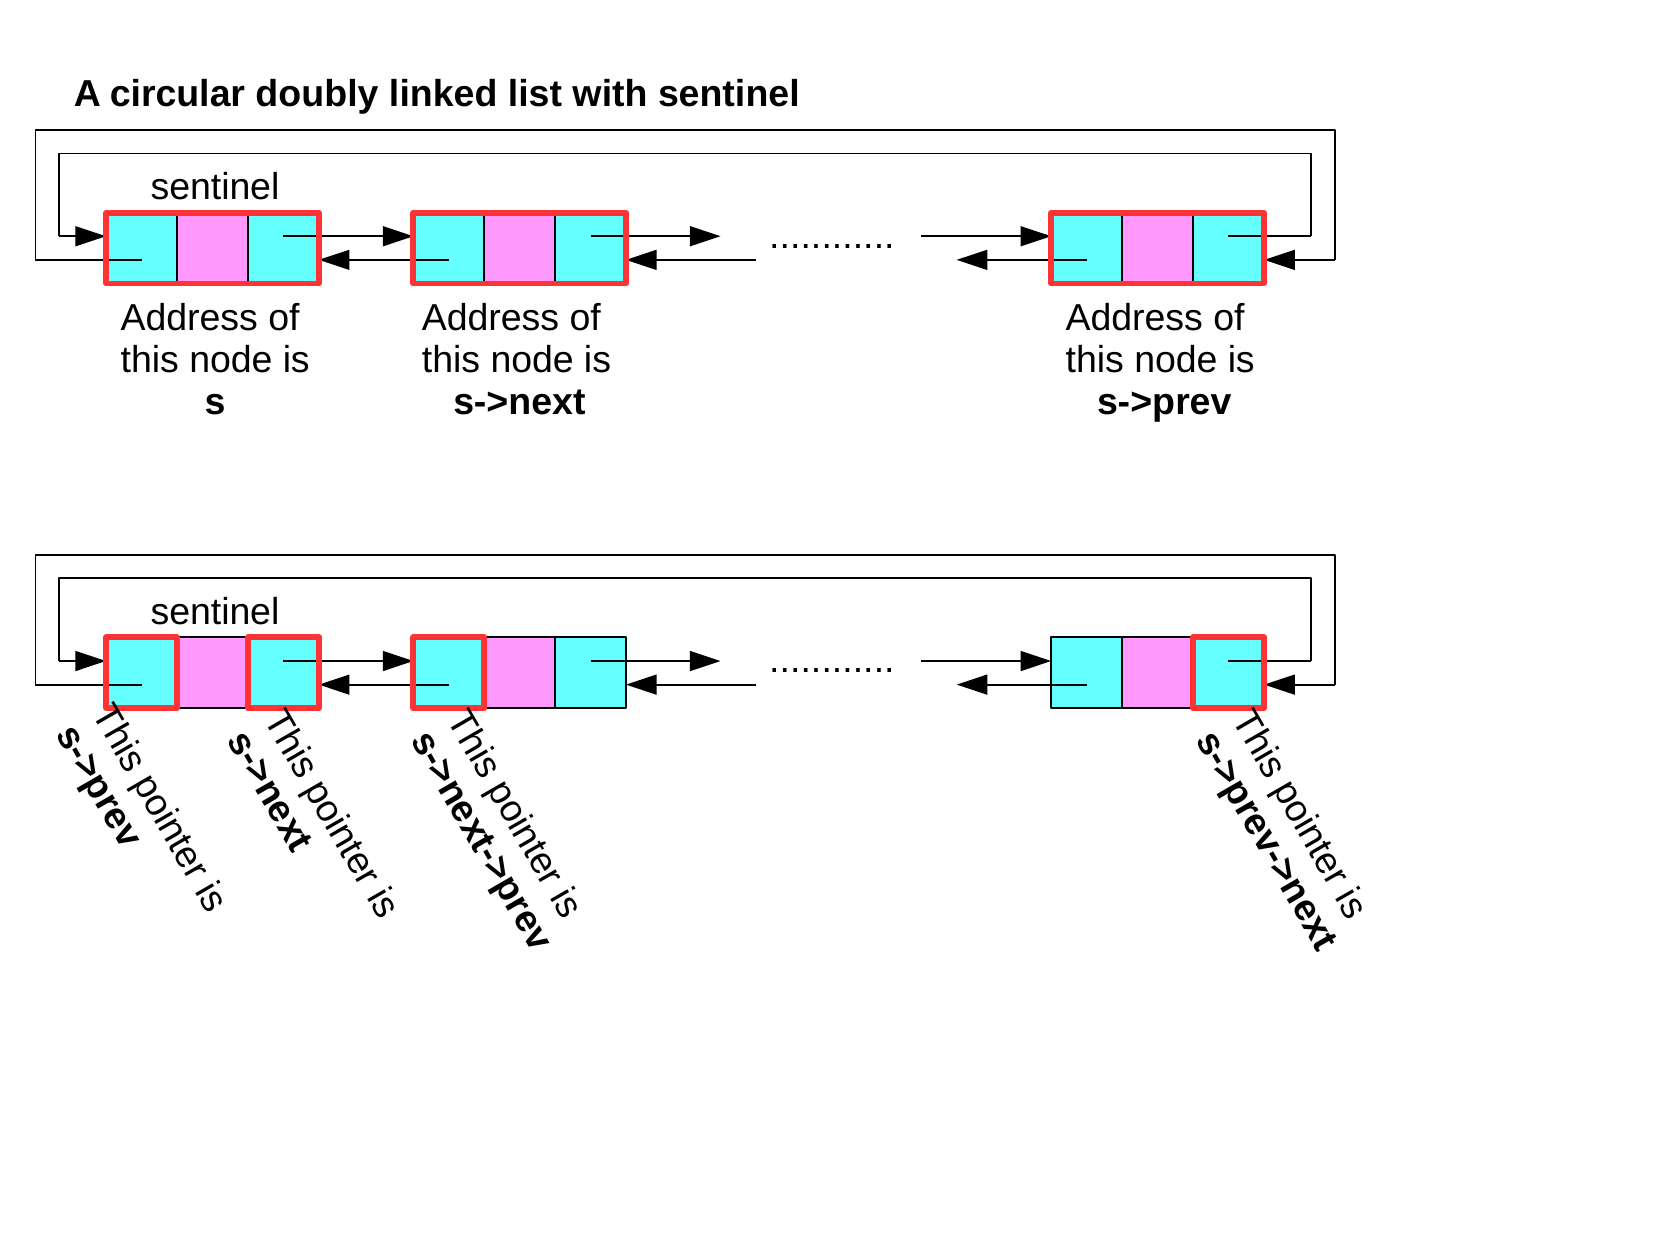

A circular doubly linked list with sentinel
sentinel
............
Address of
this node is
 s
Address of
this node is
 s->next
Address of
this node is
 s->prev
sentinel
............
This pointer is
s->prev
This pointer is
s->next
This pointer is
s->next->prev
This pointer is
s->prev->next